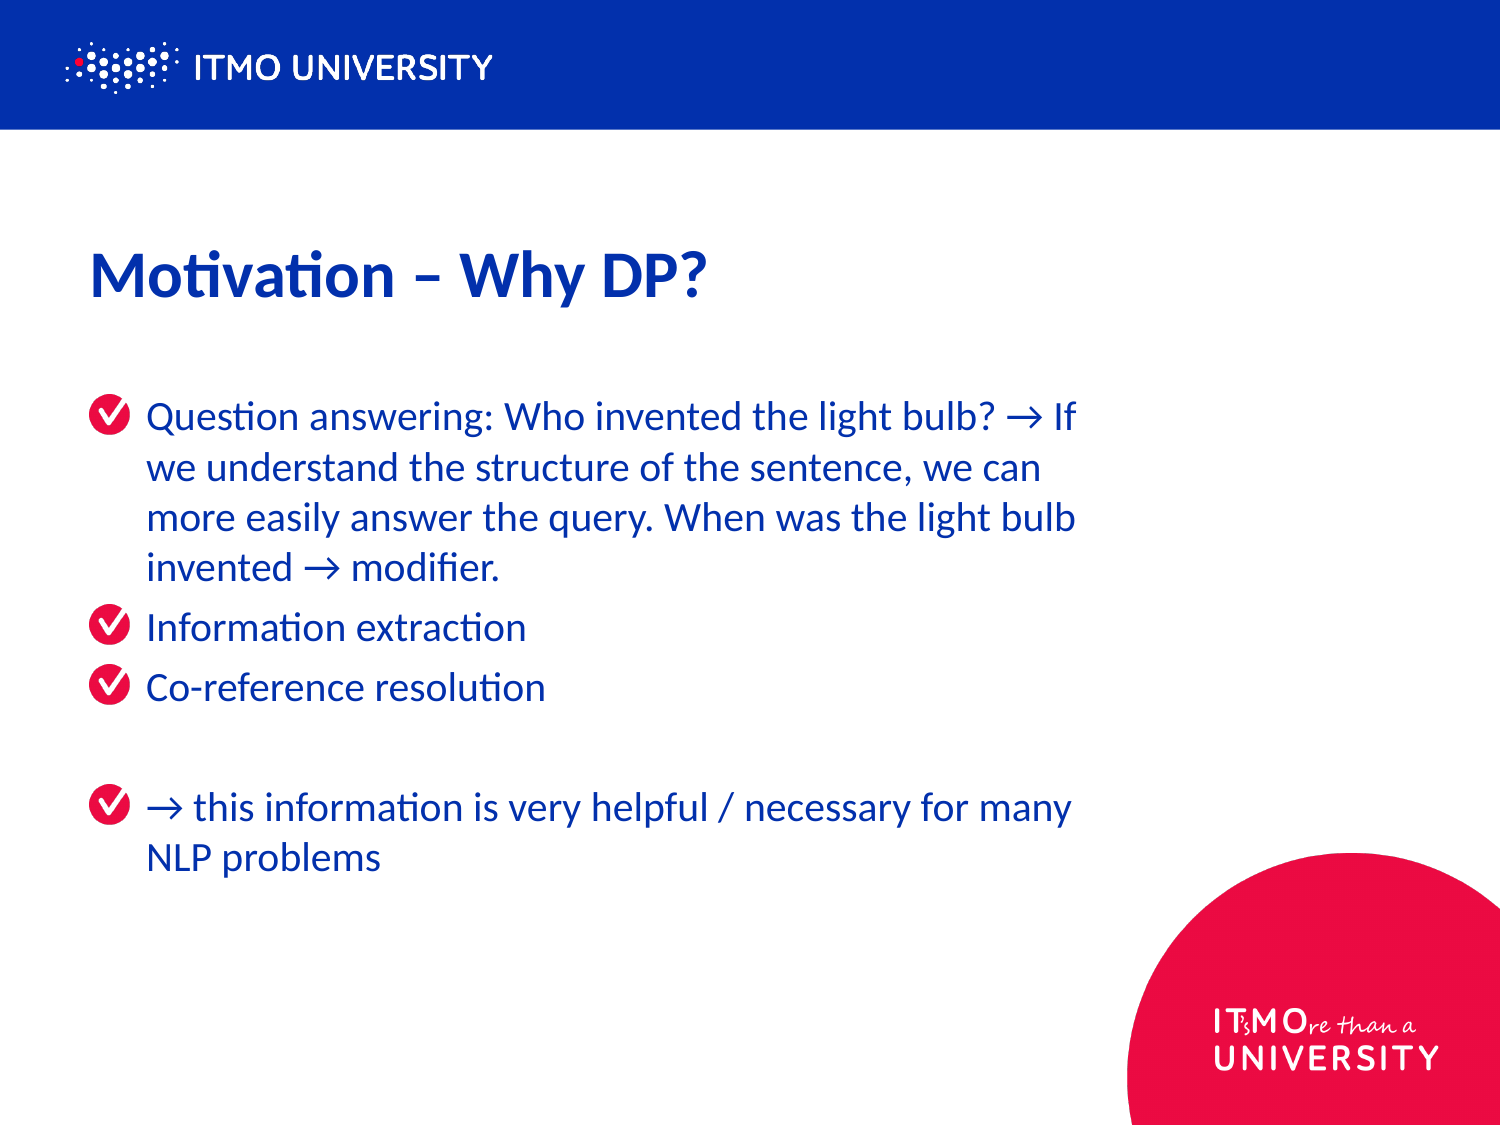

Motivation – Why DP?
Question answering: Who invented the light bulb? → If we understand the structure of the sentence, we can more easily answer the query. When was the light bulb invented → modifier.
Information extraction
Co-reference resolution
→ this information is very helpful / necessary for many NLP problems